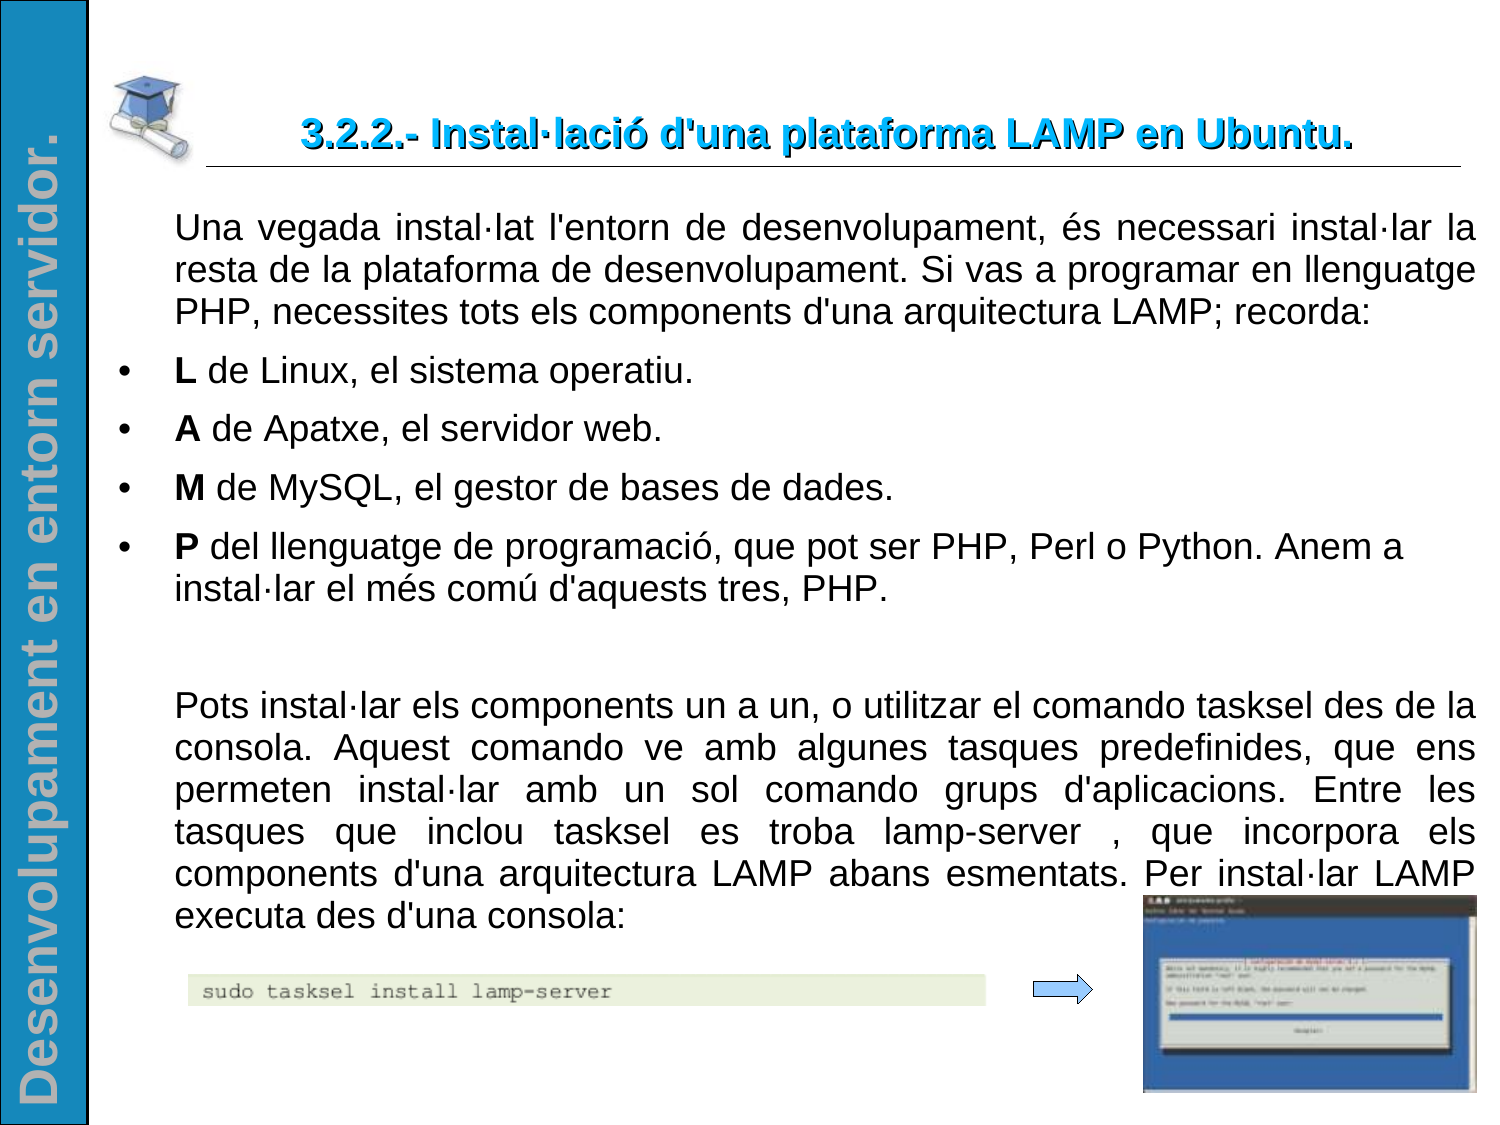

# 3.2.2.- Instal·lació d'una plataforma LAMP en Ubuntu.
Una vegada instal·lat l'entorn de desenvolupament, és necessari instal·lar la resta de la plataforma de desenvolupament. Si vas a programar en llenguatge PHP, necessites tots els components d'una arquitectura LAMP; recorda:
L de Linux, el sistema operatiu.
A de Apatxe, el servidor web.
M de MySQL, el gestor de bases de dades.
P del llenguatge de programació, que pot ser PHP, Perl o Python. Anem a instal·lar el més comú d'aquests tres, PHP.
Pots instal·lar els components un a un, o utilitzar el comando tasksel des de la consola. Aquest comando ve amb algunes tasques predefinides, que ens permeten instal·lar amb un sol comando grups d'aplicacions. Entre les tasques que inclou tasksel es troba lamp-server , que incorpora els components d'una arquitectura LAMP abans esmentats. Per instal·lar LAMP executa des d'una consola: